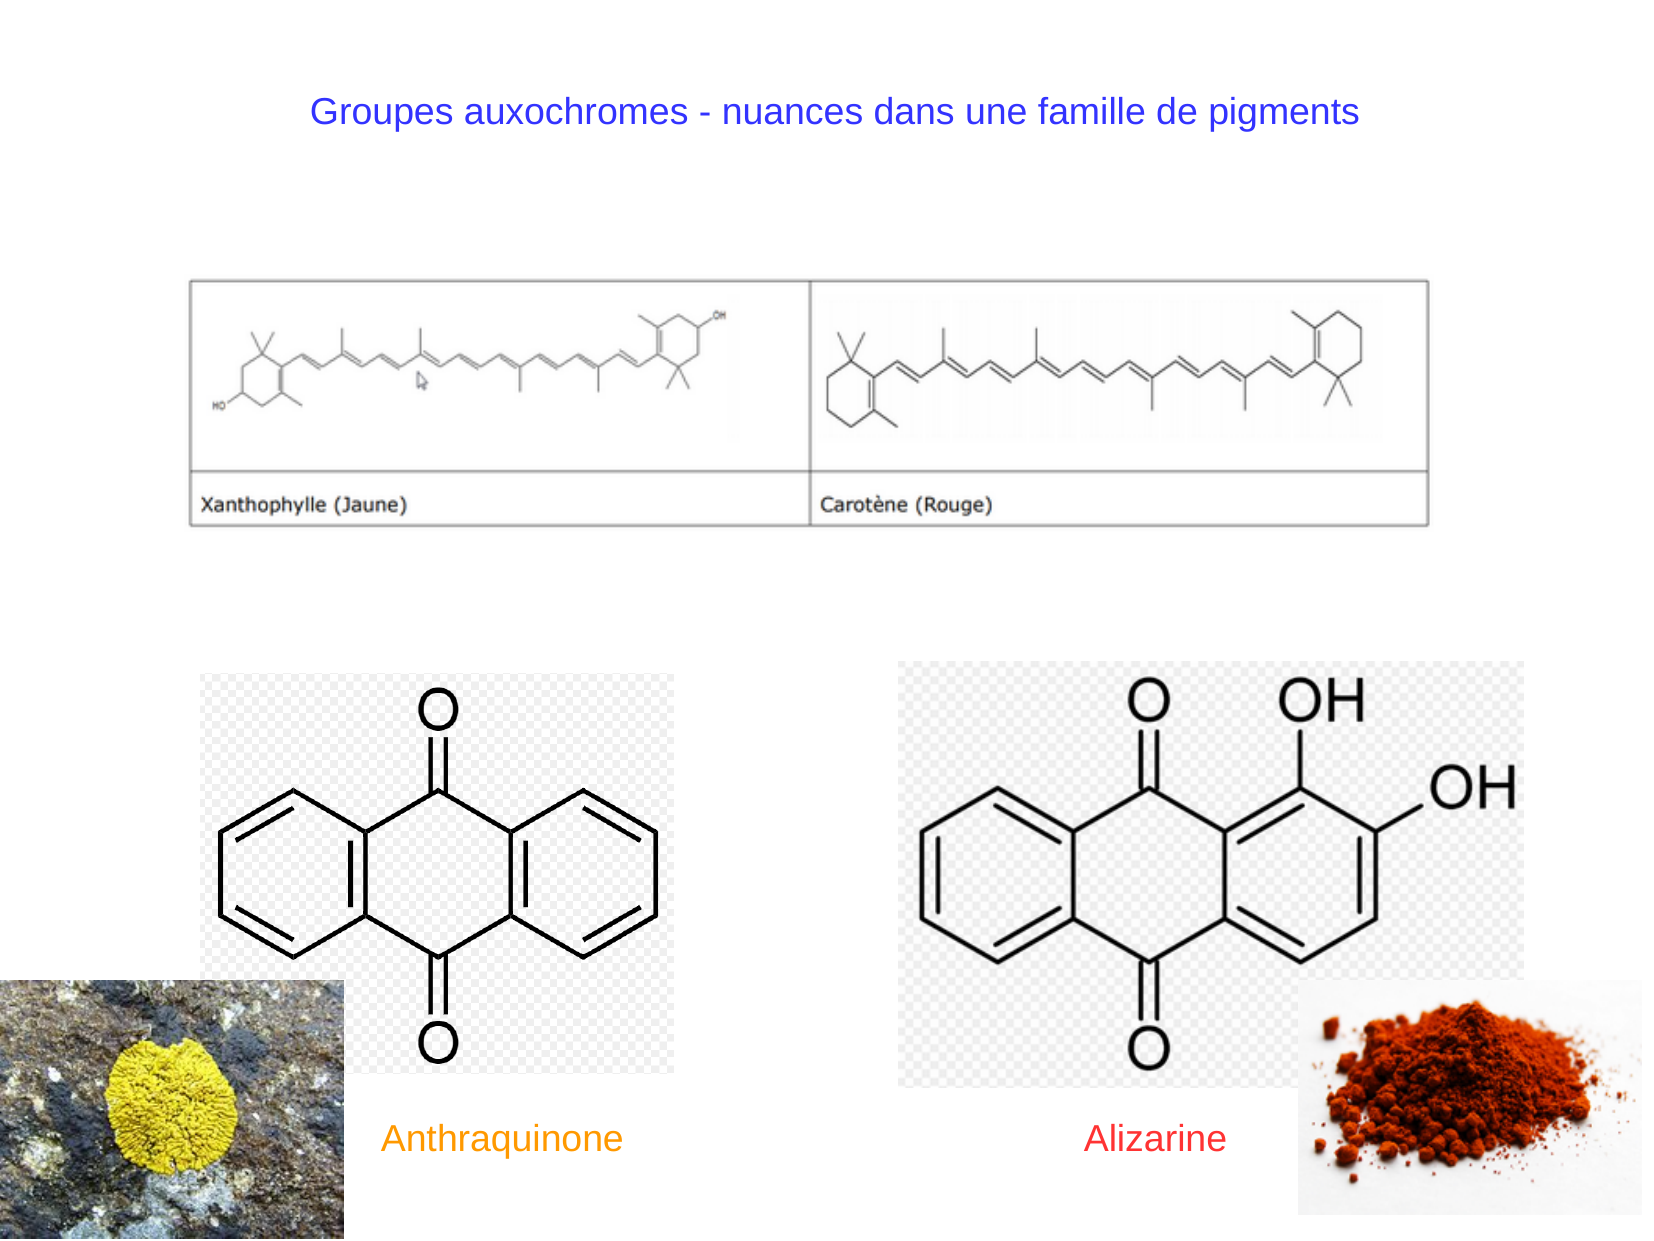

Groupes auxochromes - nuances dans une famille de pigments
Anthraquinone
Alizarine